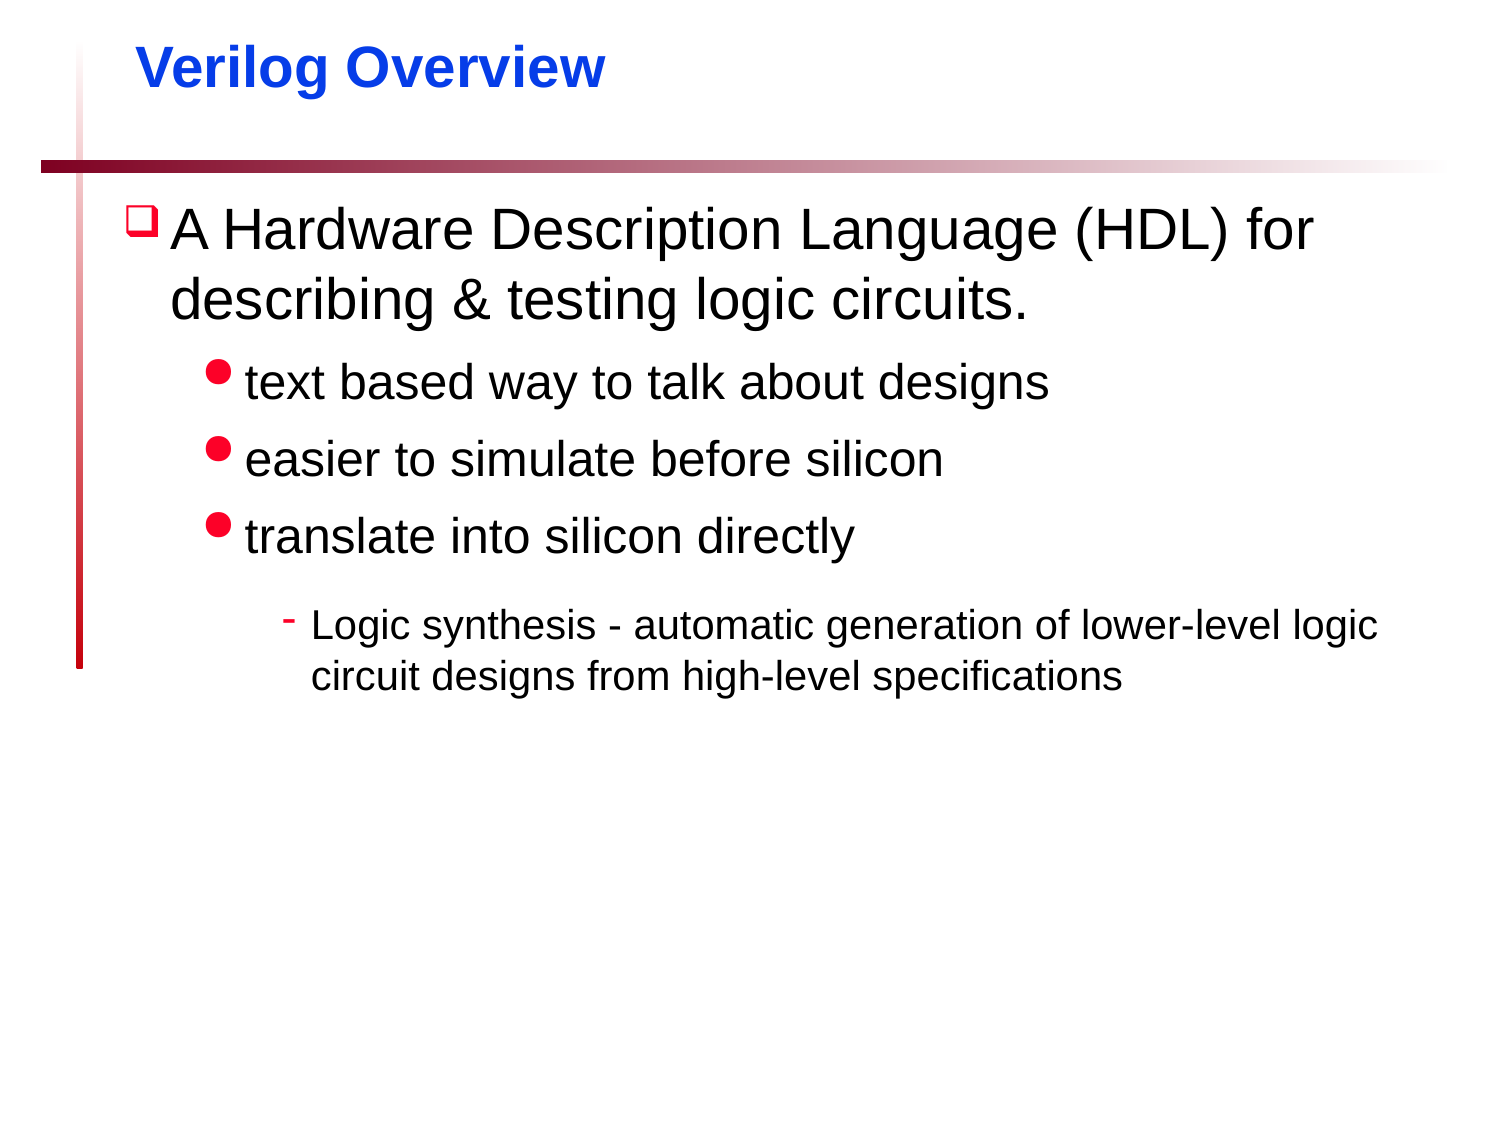

# Verilog Overview
A Hardware Description Language (HDL) for describing & testing logic circuits.
text based way to talk about designs
easier to simulate before silicon
translate into silicon directly
Logic synthesis - automatic generation of lower-level logic circuit designs from high-level specifications